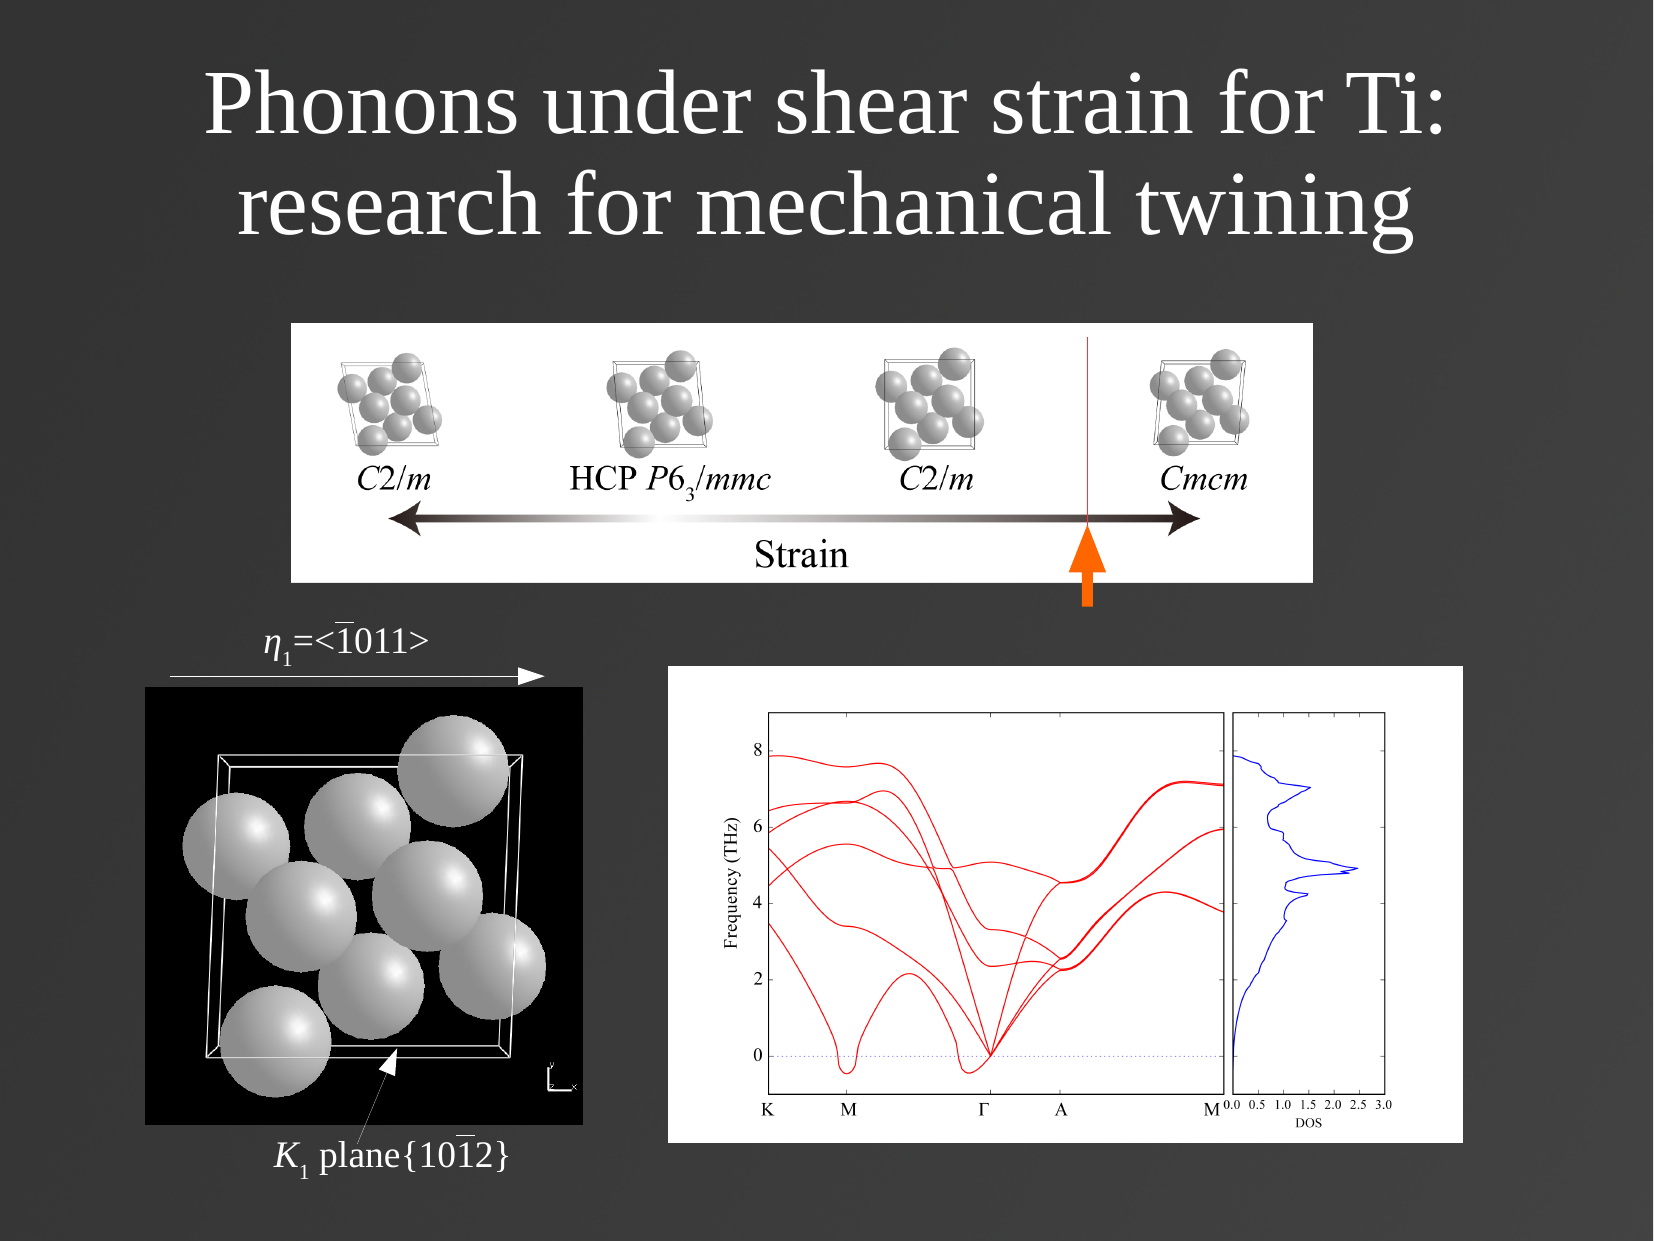

# Phonons under shear strain for Ti: research for mechanical twining
η1=<1011>
K1 plane{1012}